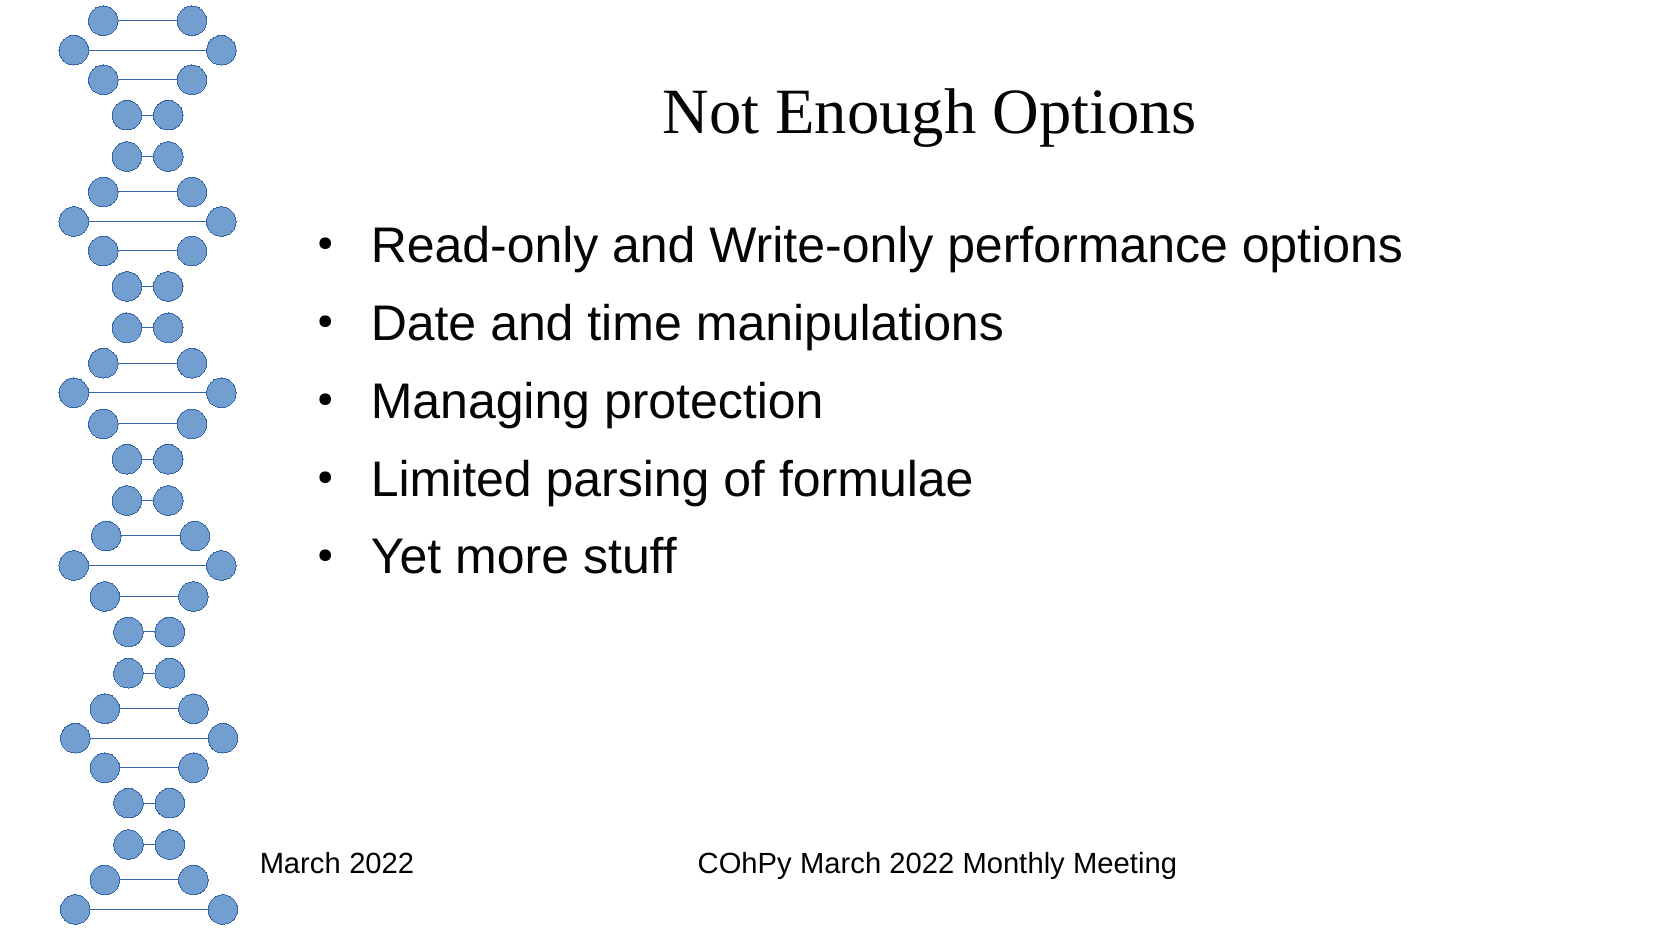

# Not Enough Options
Read-only and Write-only performance options
Date and time manipulations
Managing protection
Limited parsing of formulae
Yet more stuff